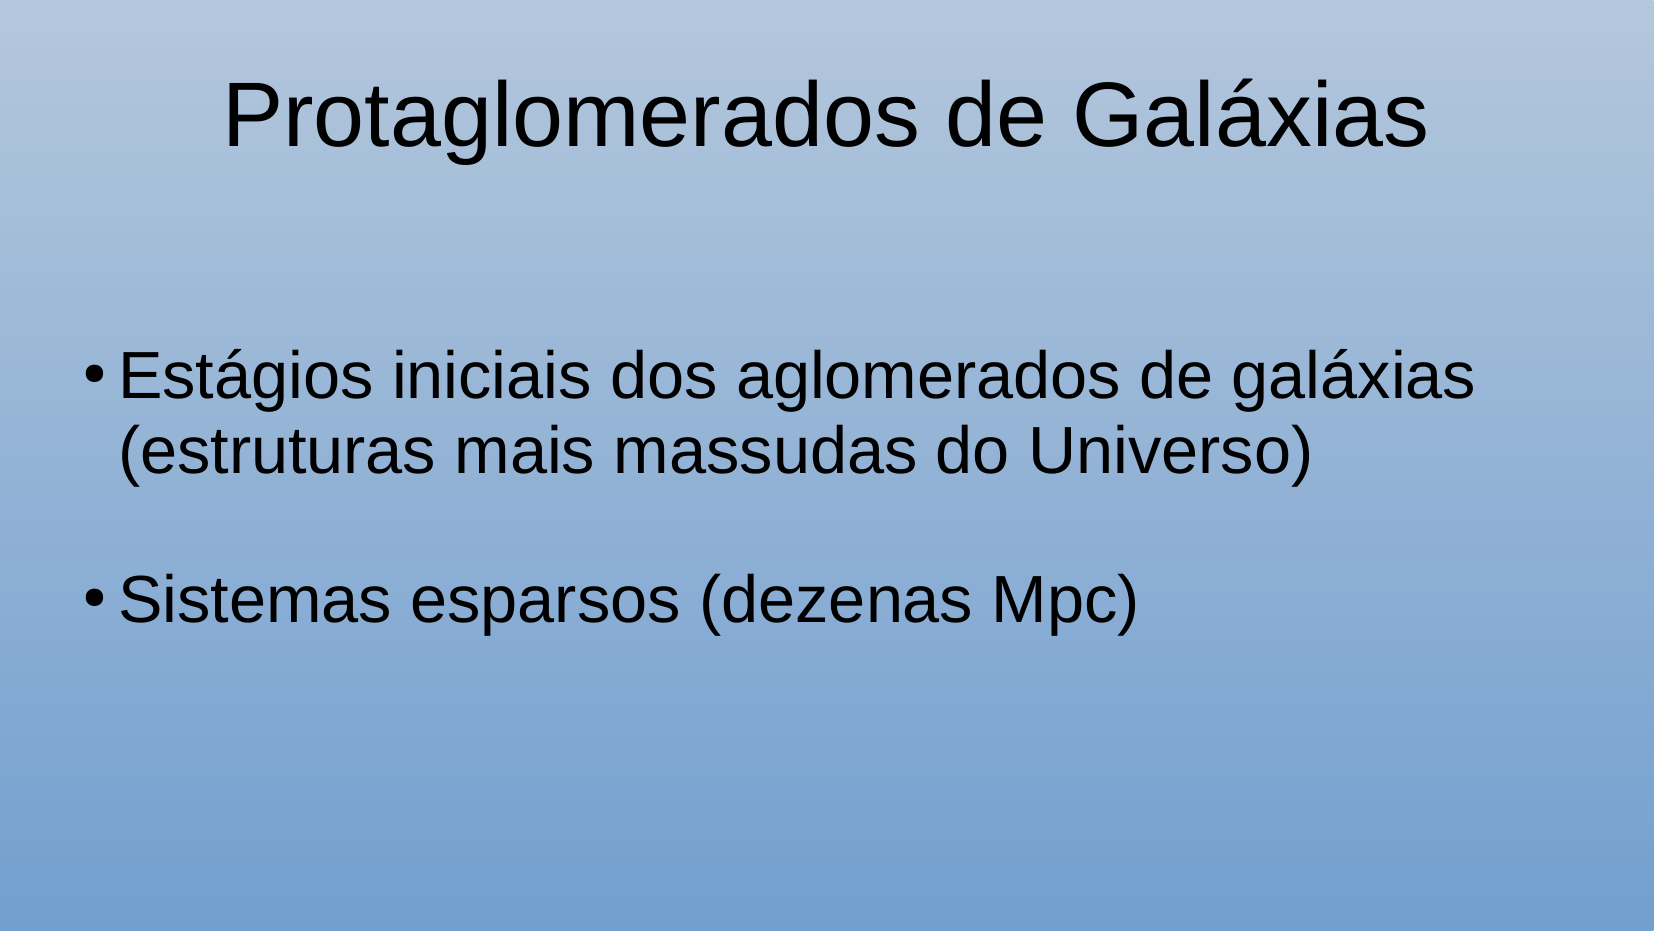

# Protaglomerados de Galáxias
Estágios iniciais dos aglomerados de galáxias (estruturas mais massudas do Universo)
Sistemas esparsos (dezenas Mpc)